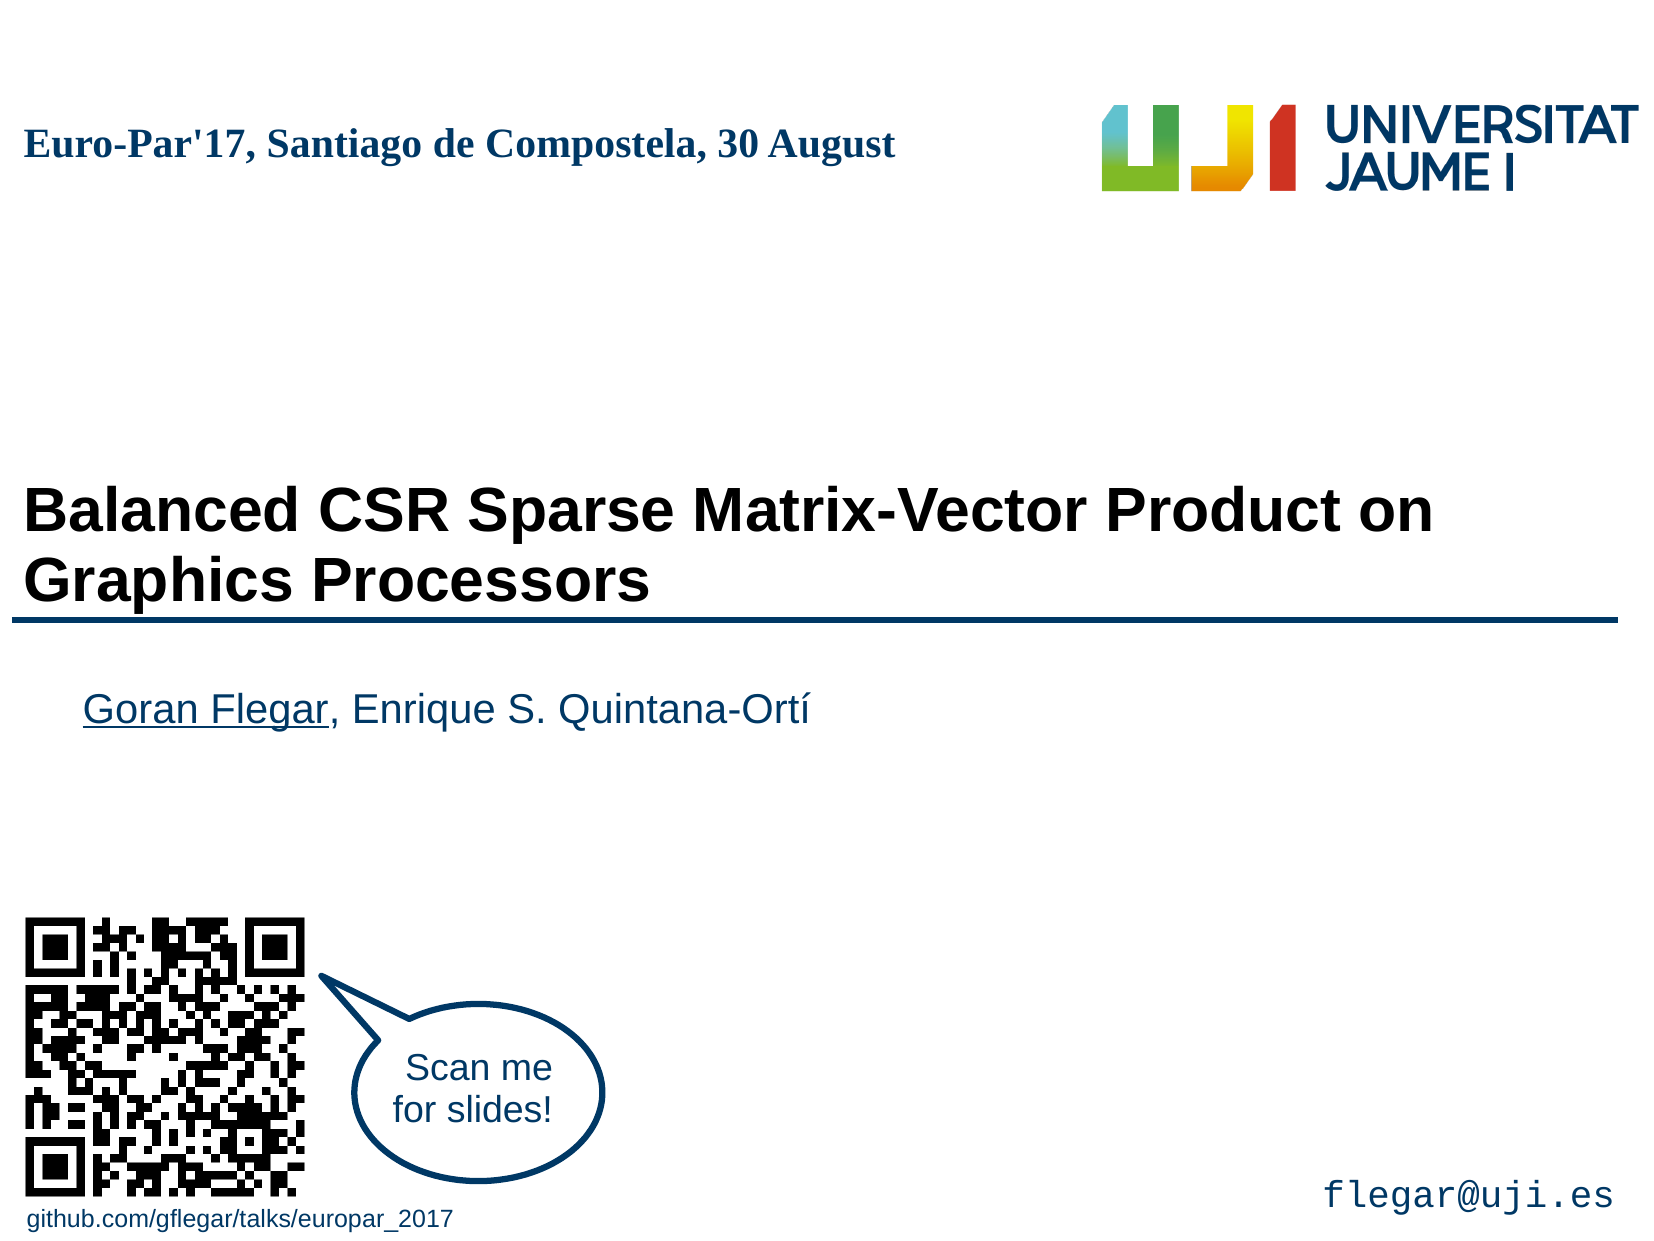

Euro-Par'17, Santiago de Compostela, 30 August
# Balanced CSR Sparse Matrix-Vector Product on Graphics Processors
Goran Flegar, Enrique S. Quintana-Ortí
Scan me for slides!
github.com/gflegar/talks/europar_2017